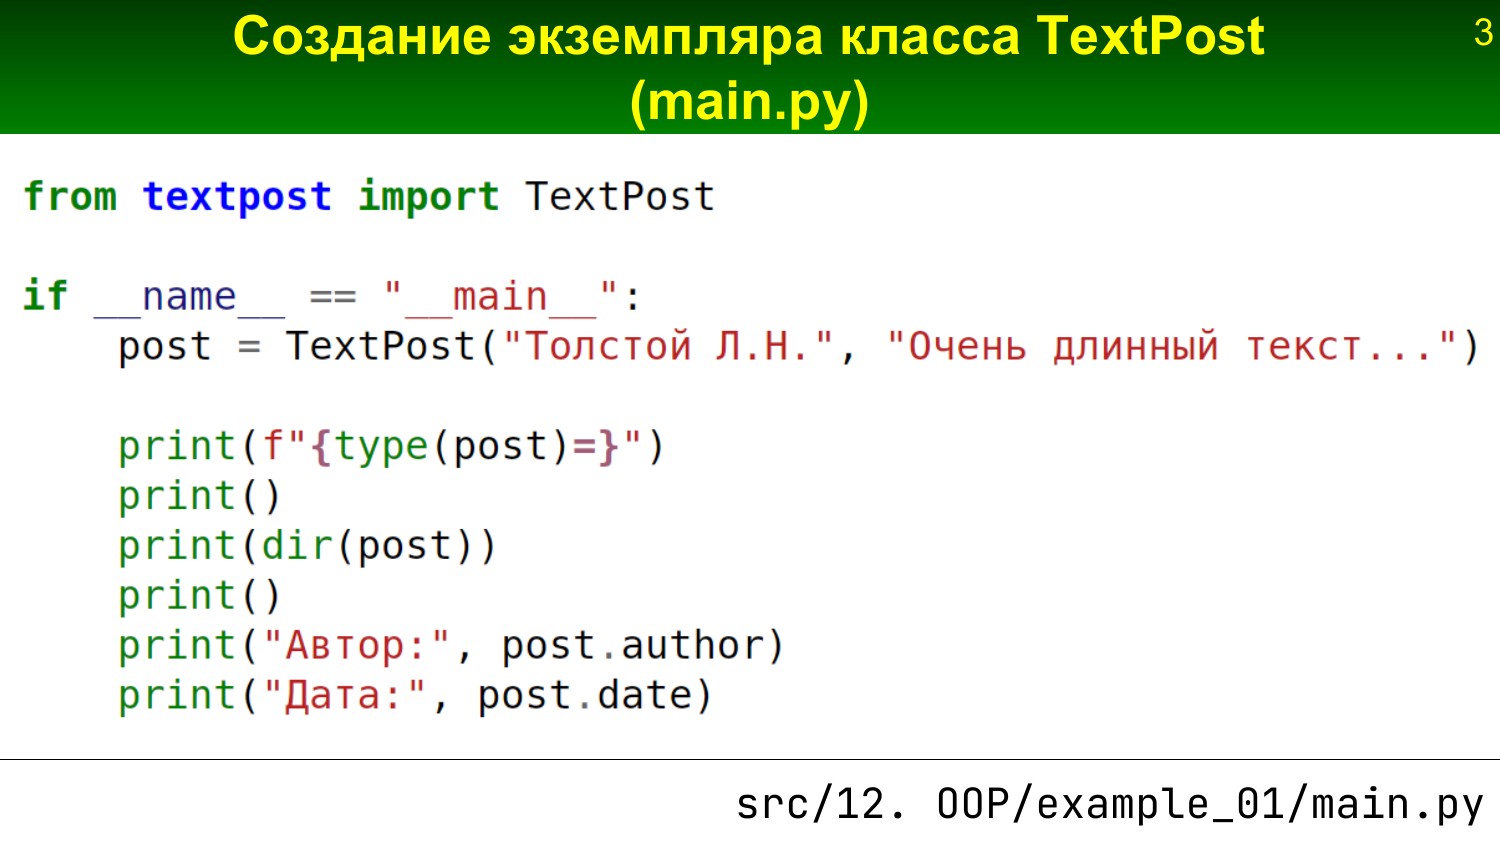

# Создание экземпляра класса TextPost (main.py)
src/12. OOP/example_01/main.py